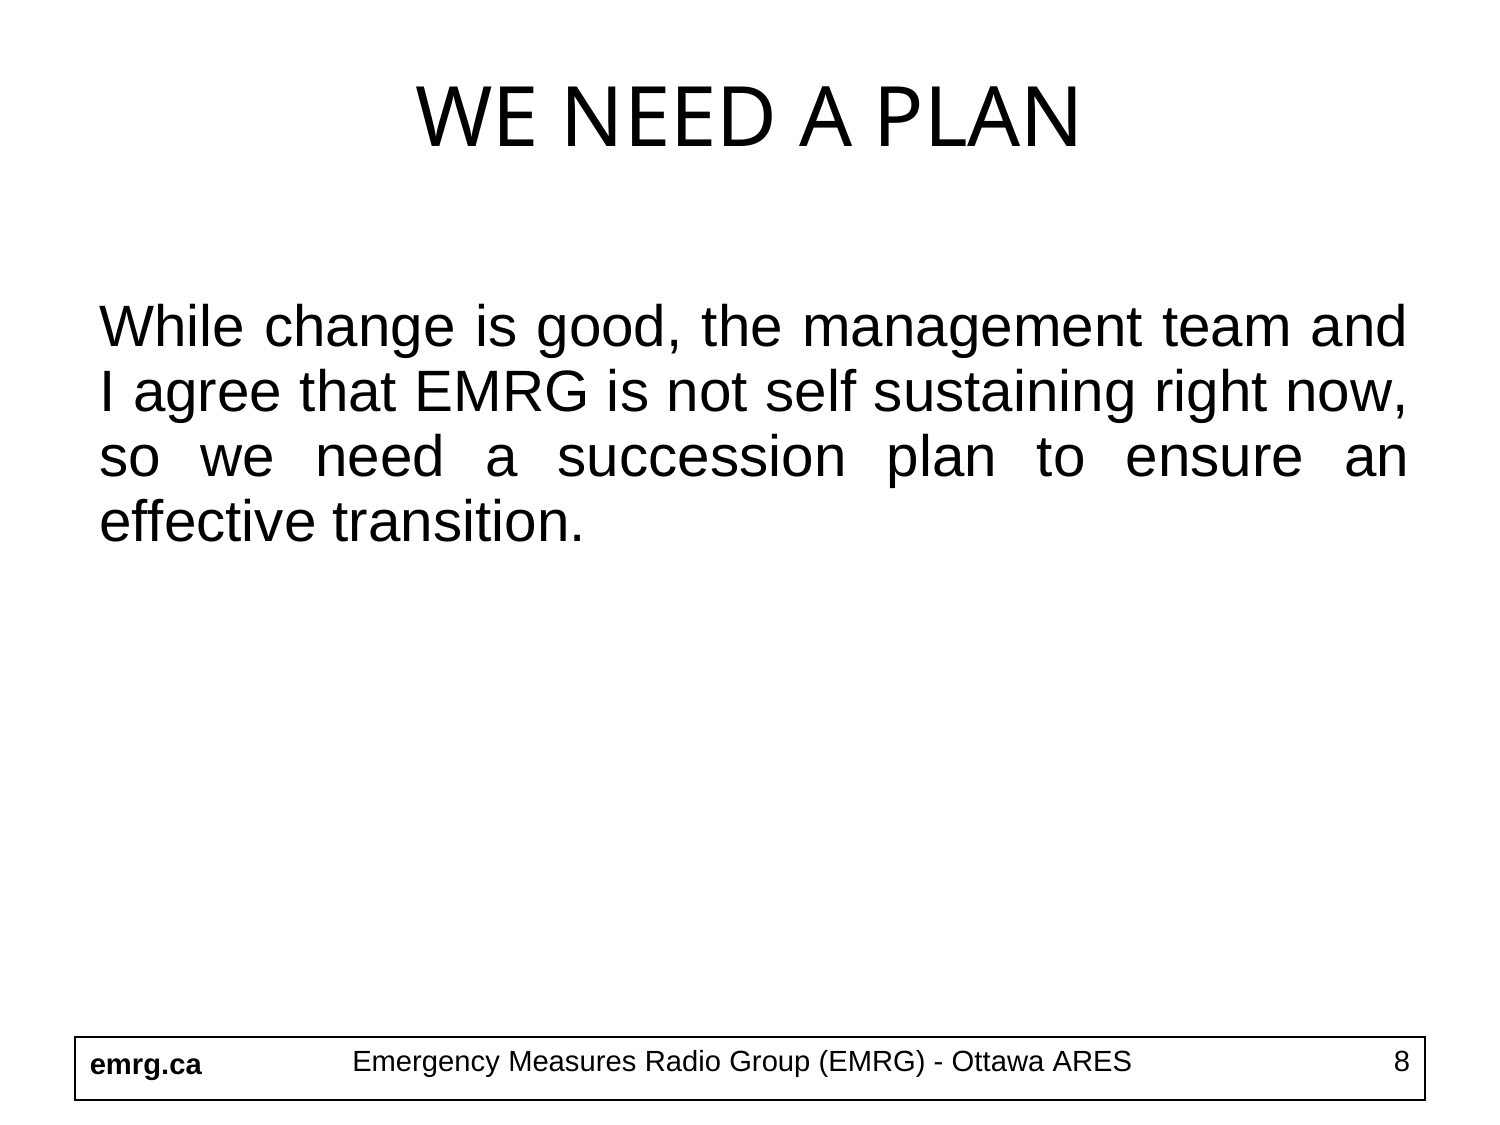

# WE NEED A PLAN
While change is good, the management team and I agree that EMRG is not self sustaining right now, so we need a succession plan to ensure an effective transition.
Emergency Measures Radio Group (EMRG) - Ottawa ARES
8